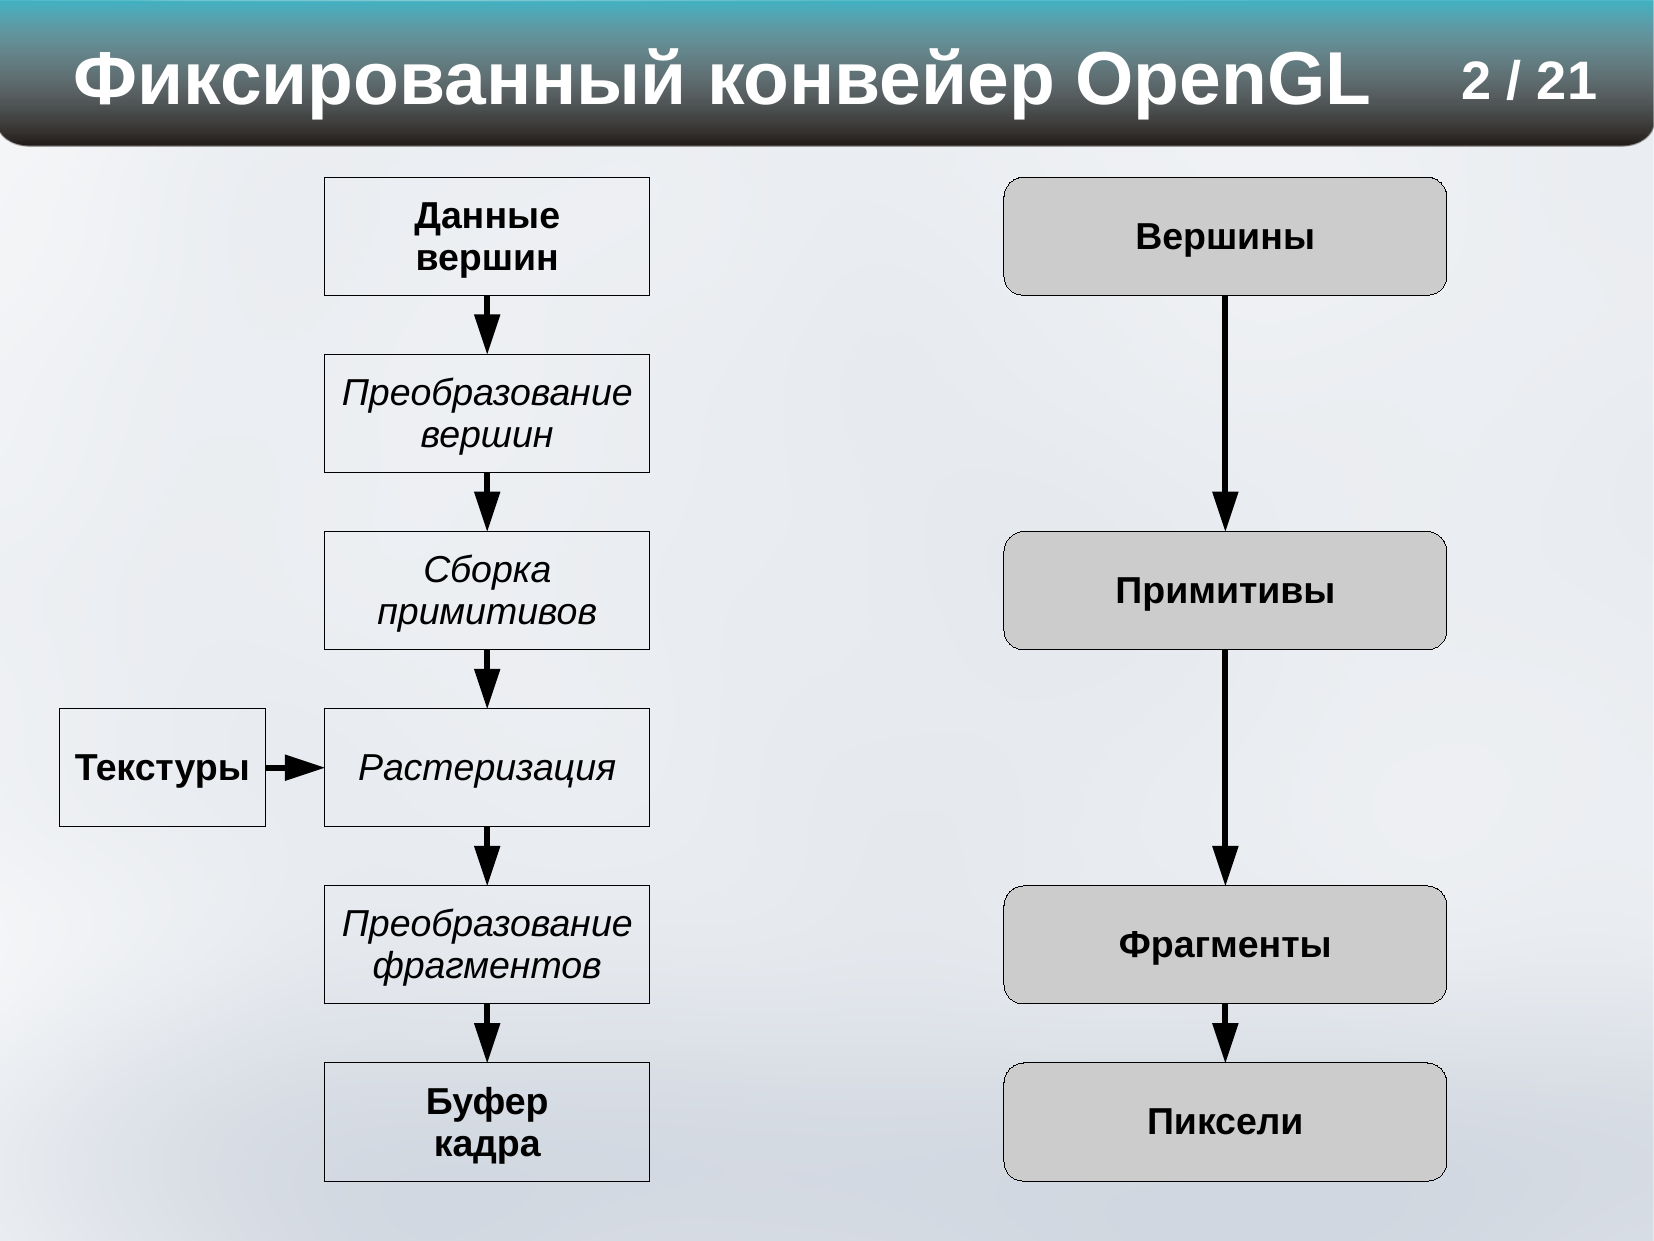

Фиксированный конвейер OpenGL
Данные
вершин
Вершины
Преобразование
вершин
Сборка
примитивов
Примитивы
Текстуры
Растеризация
Преобразование
фрагментов
Фрагменты
Буфер
кадра
Пиксели